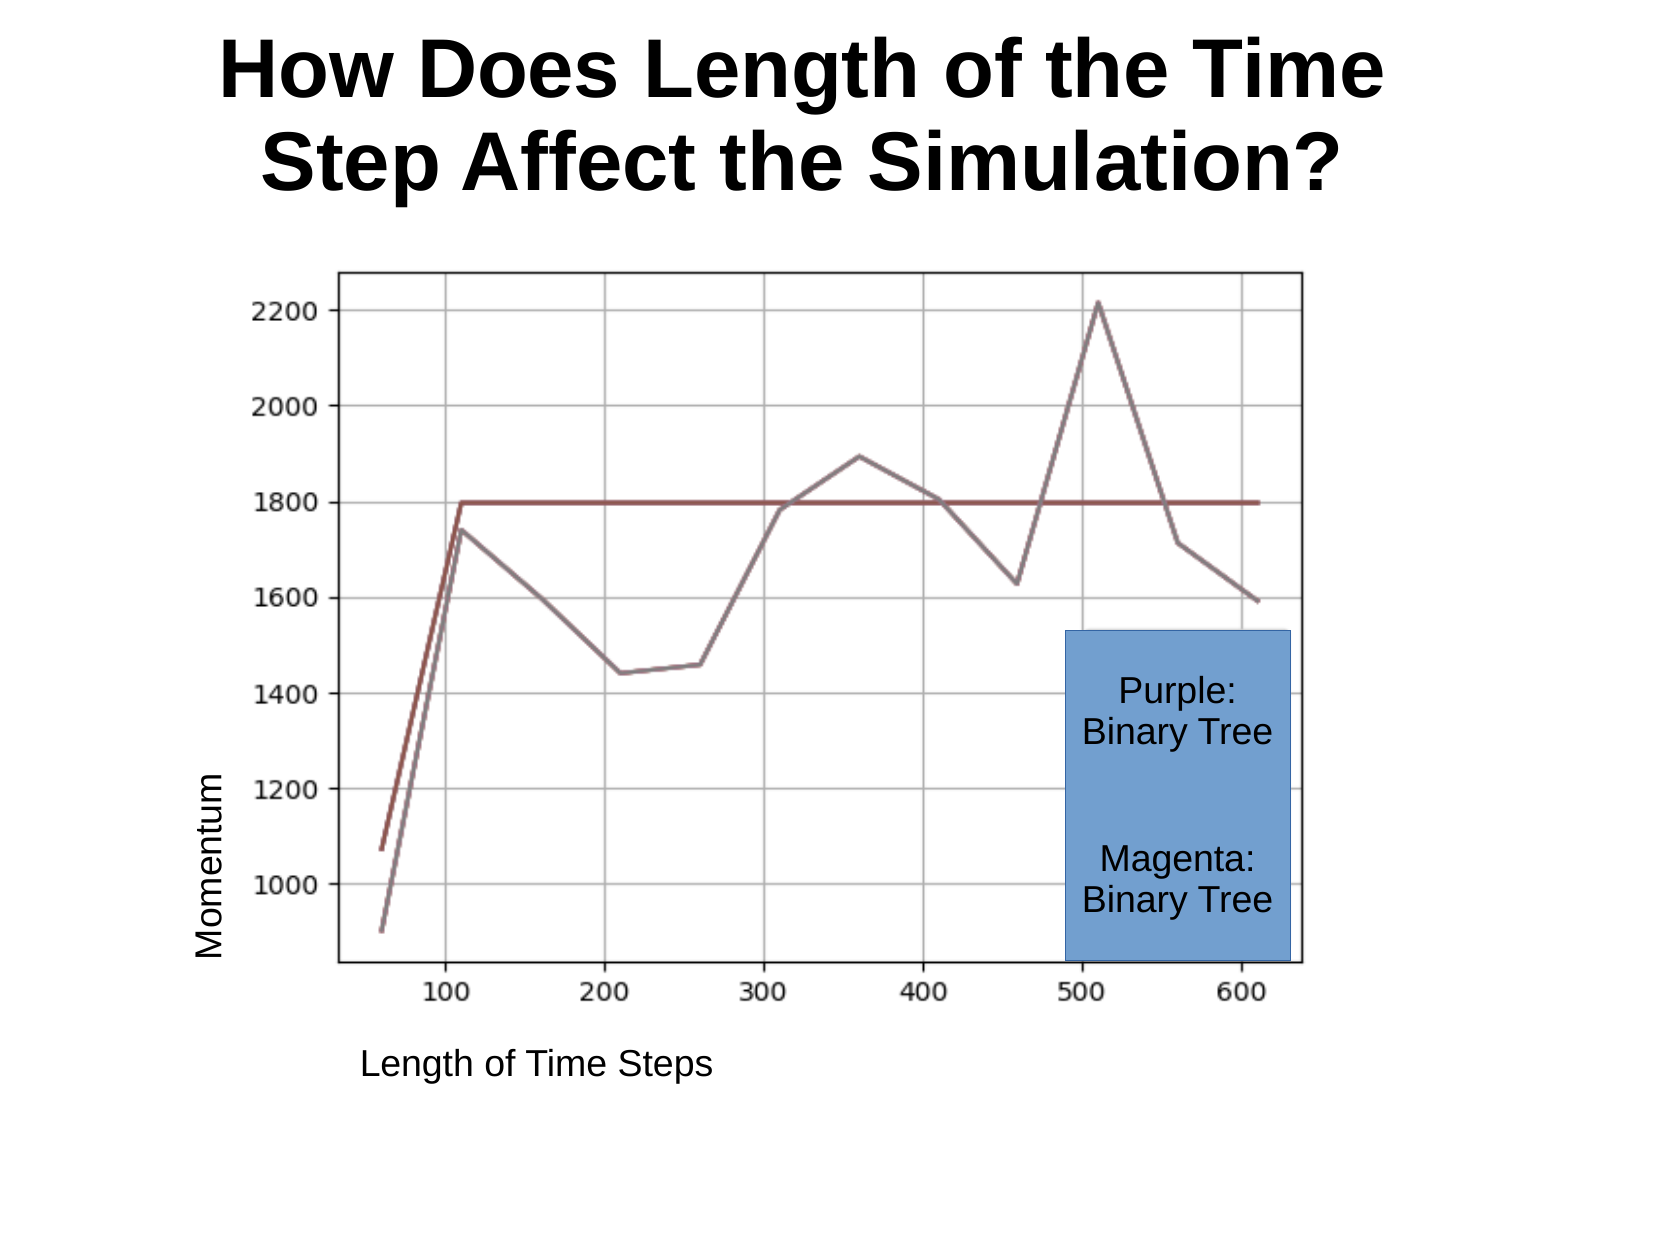

How Does Length of the Time Step Affect the Simulation?
Momentum
Purple:
Binary Tree
Magenta:
Binary Tree
Length of Time Steps